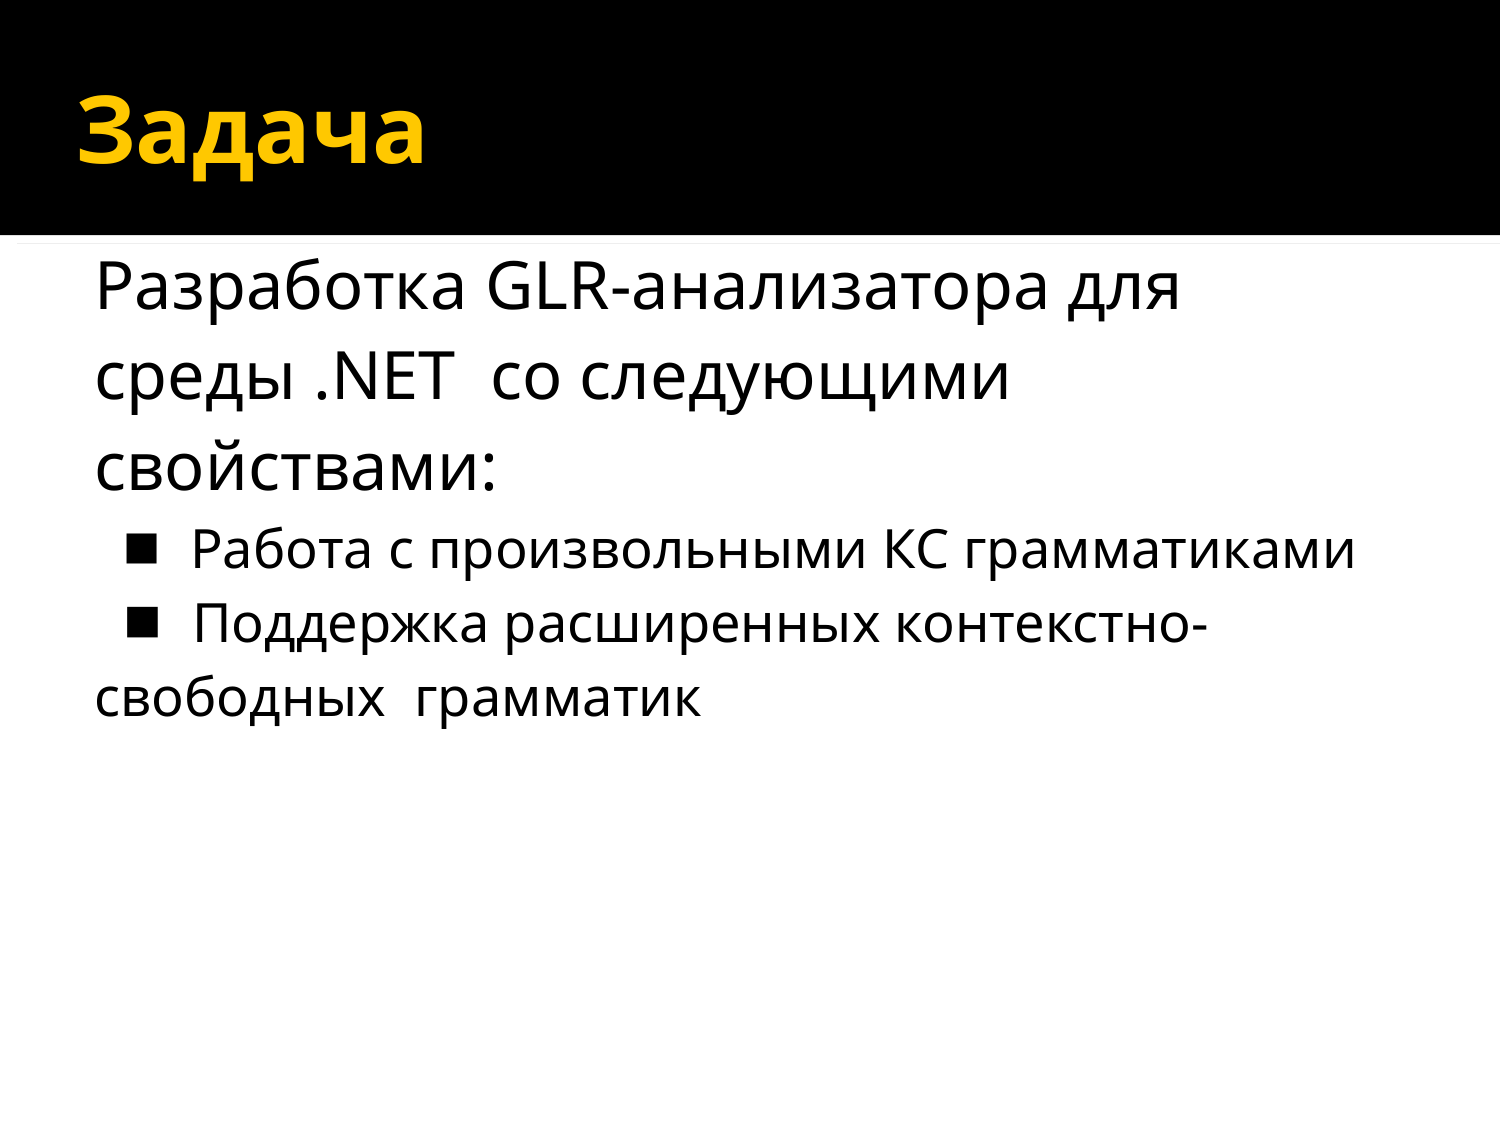

# Задача
Разработка GLR-анализатора для среды .NET со следующими свойствами:
  Работа с произвольными КС грамматиками
  Поддержка расширенных контекстно-свободных грамматик